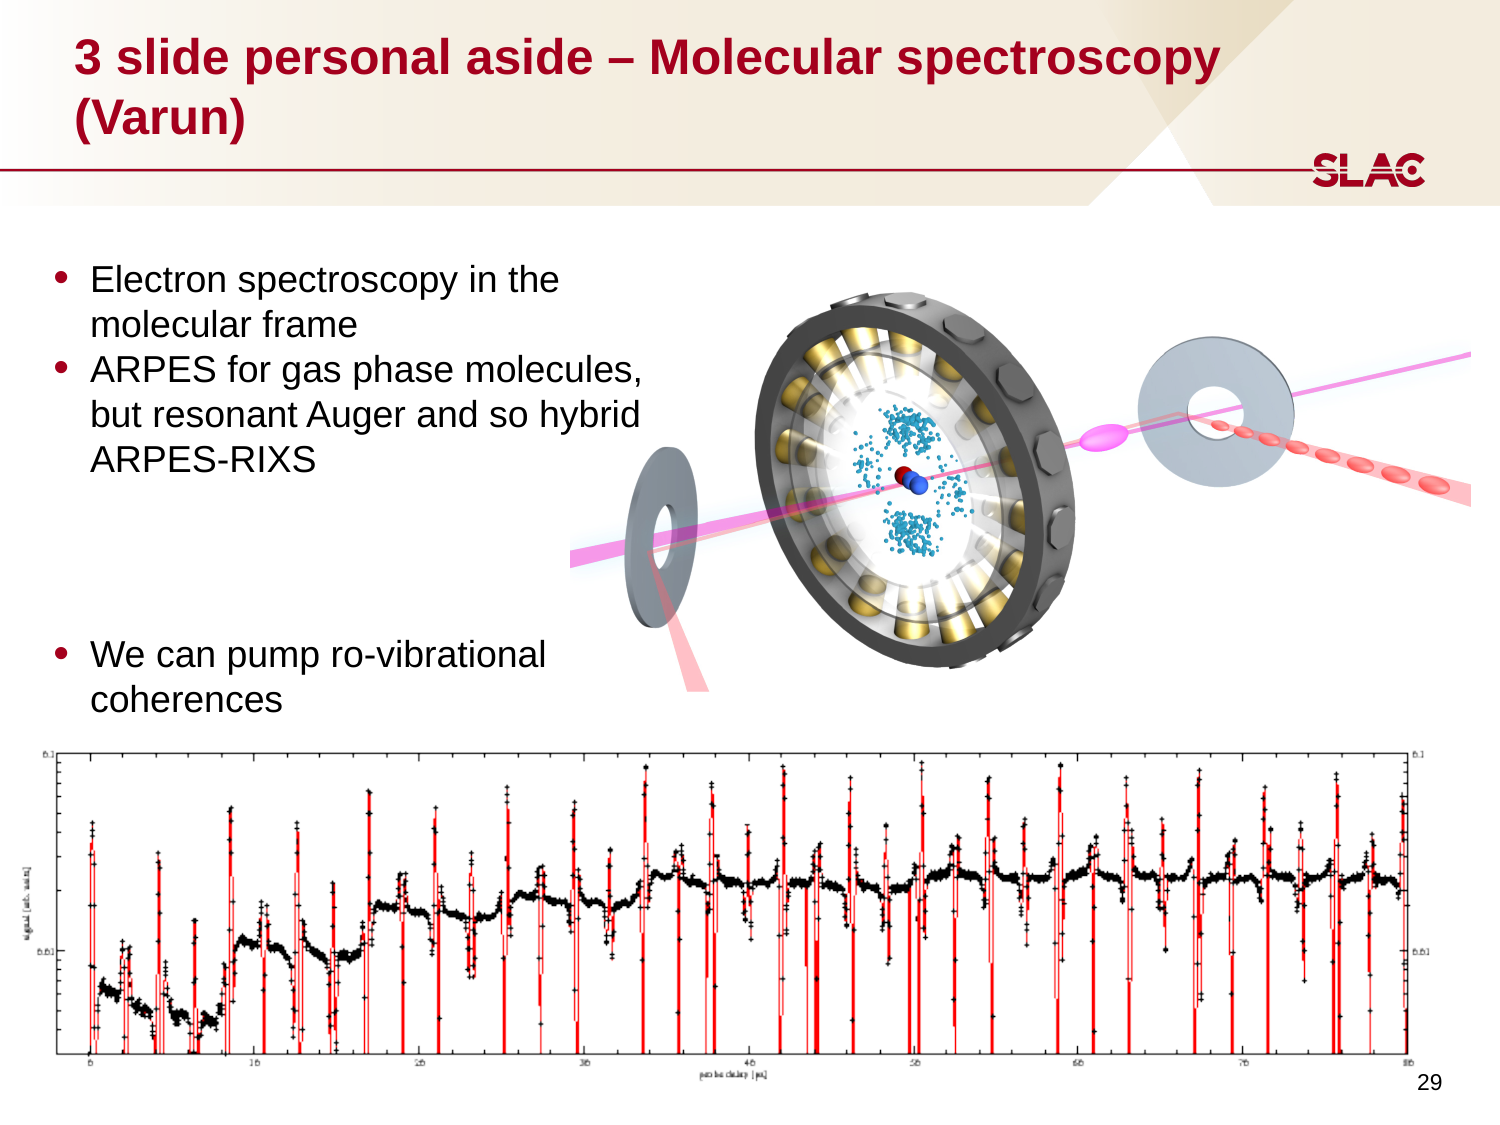

# 3 slide personal aside – Molecular spectroscopy (Varun)
Electron spectroscopy in the molecular frame
ARPES for gas phase molecules, but resonant Auger and so hybrid ARPES-RIXS
We can pump ro-vibrational coherences